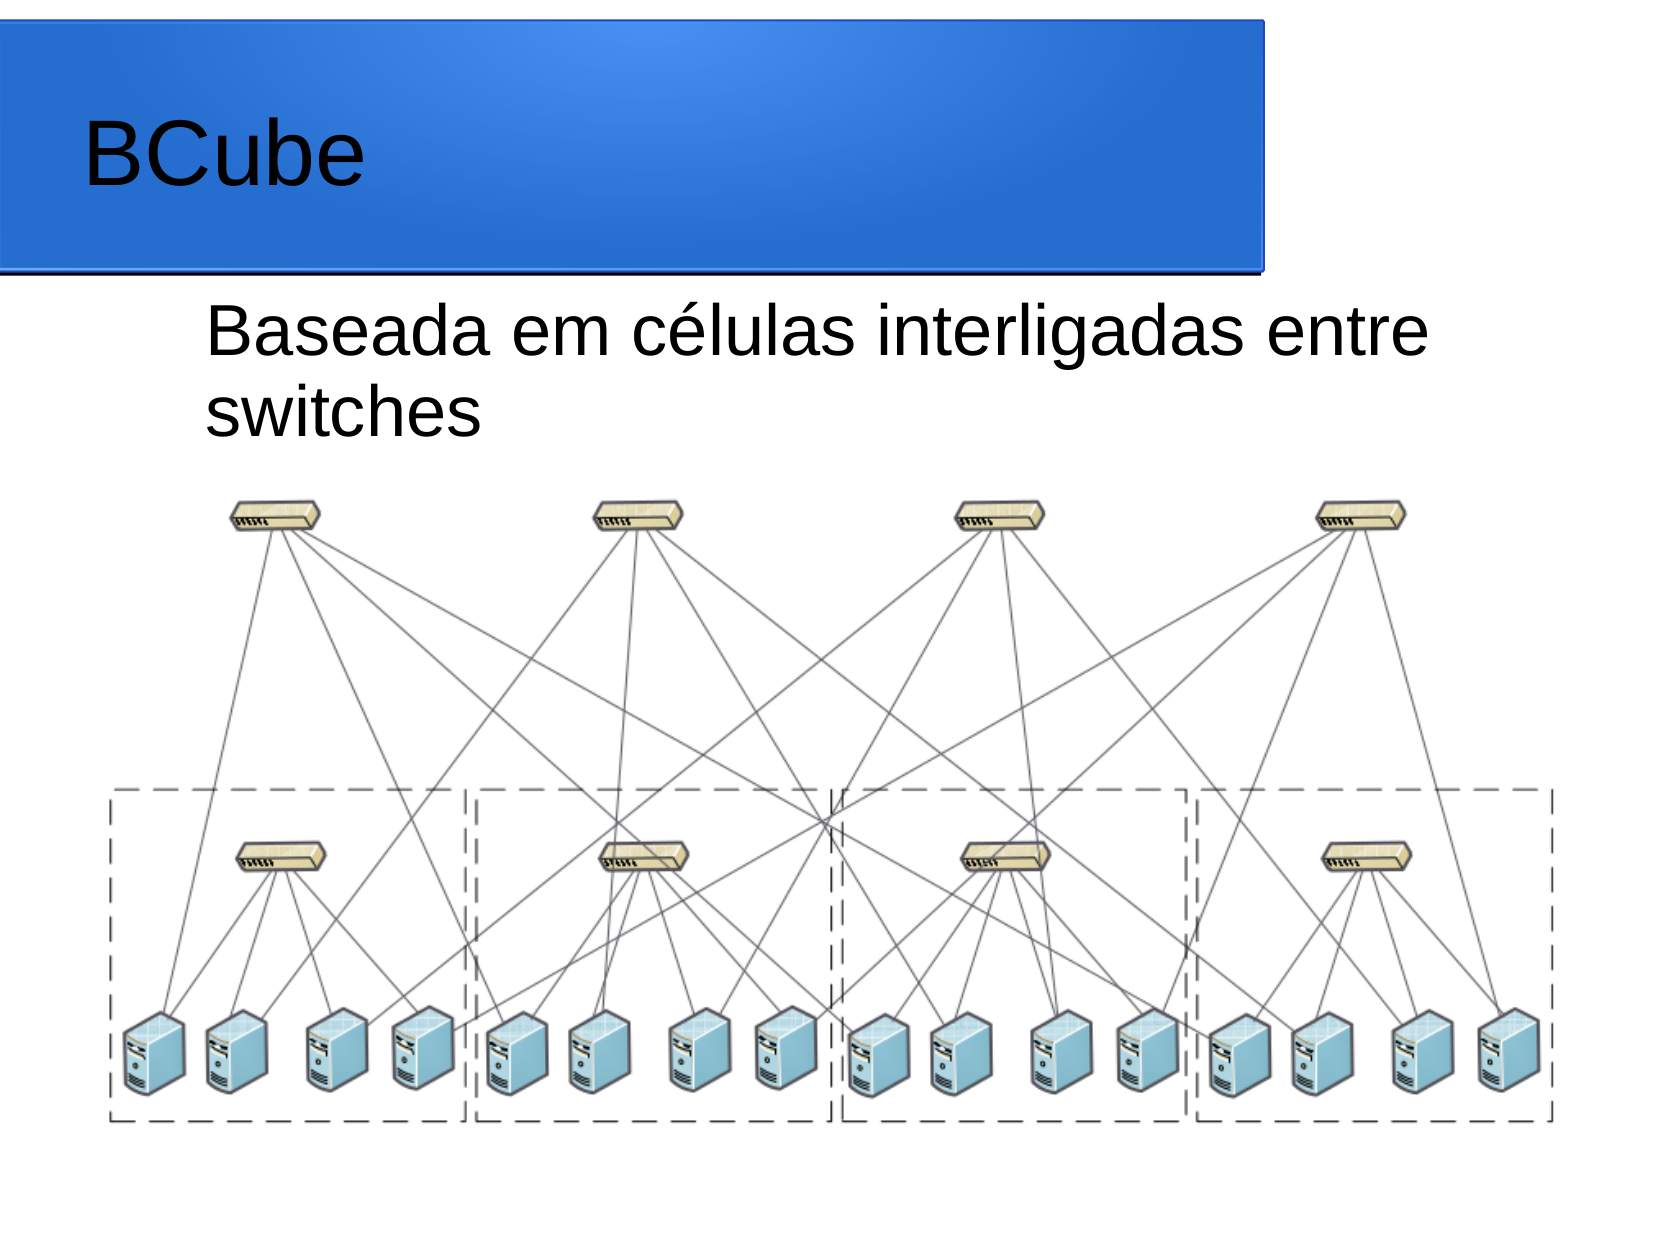

# BCube
Baseada em células interligadas entre switches